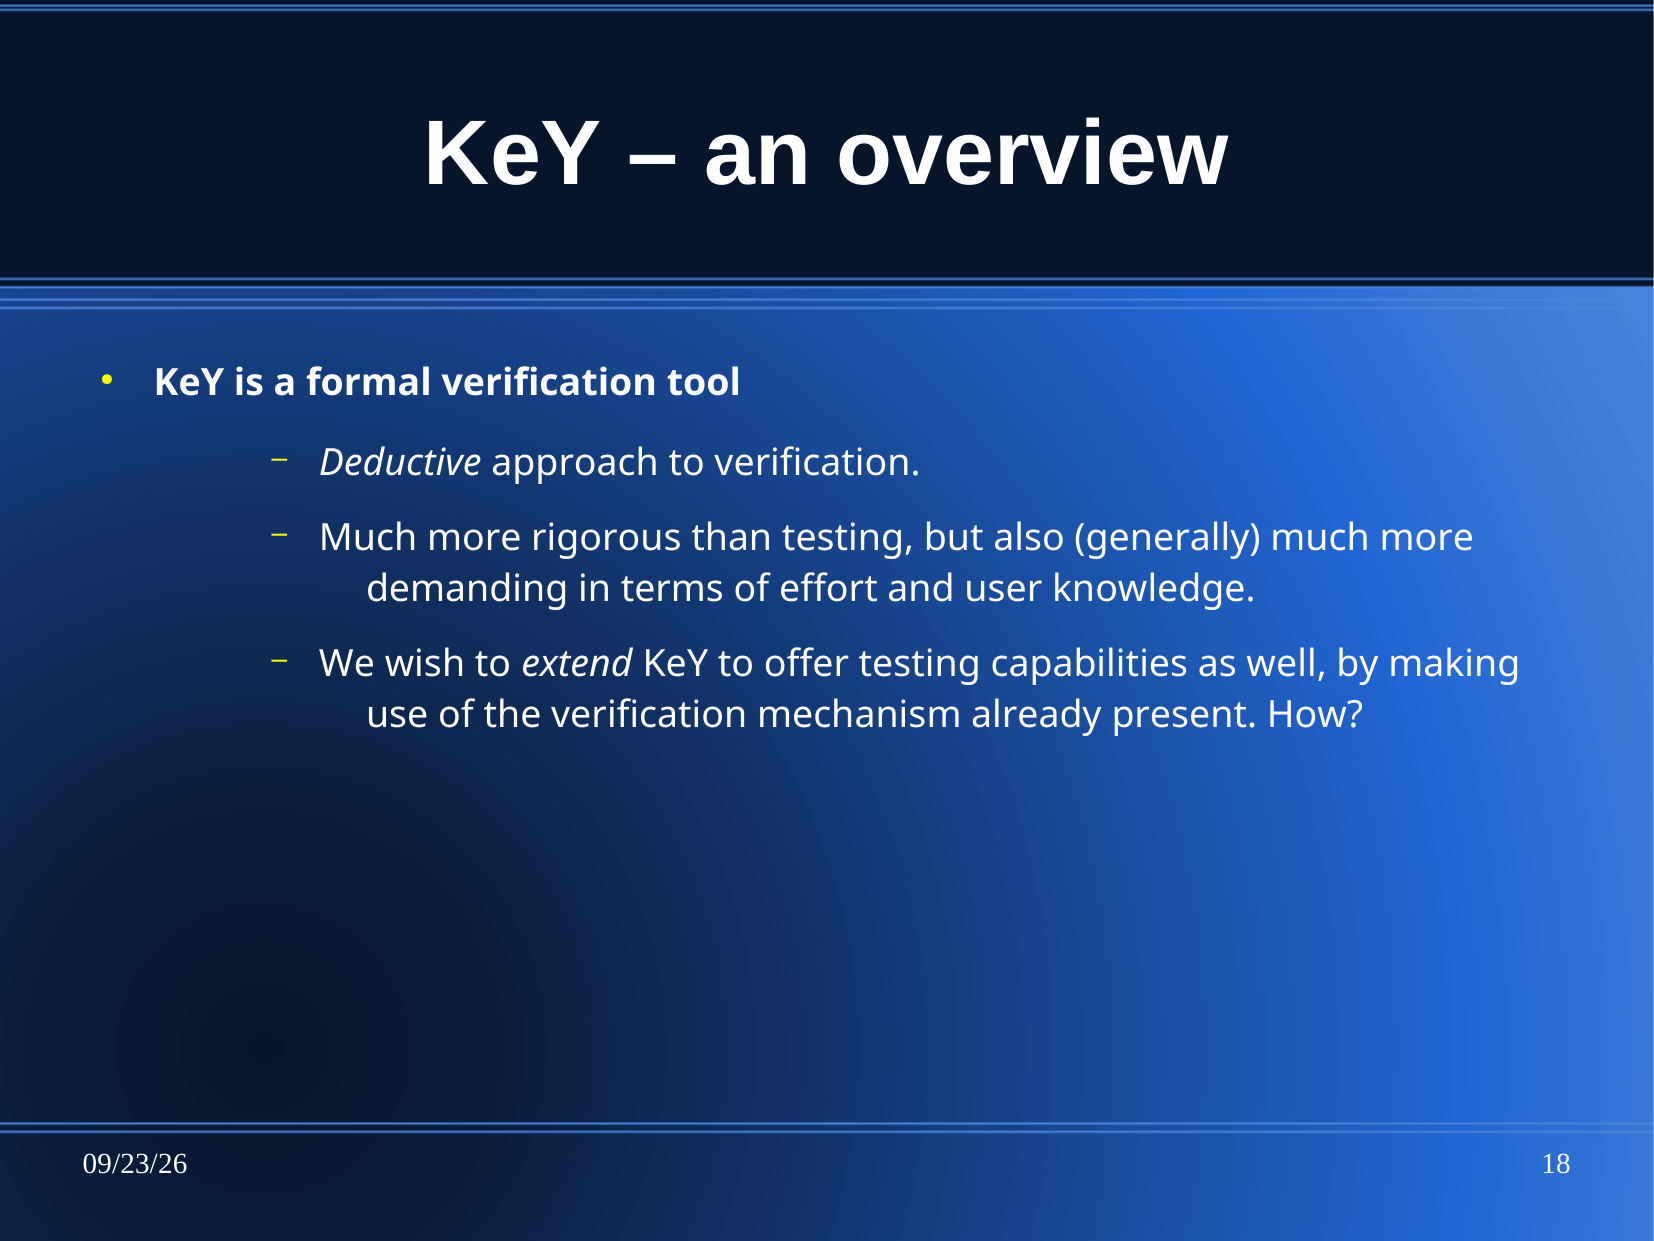

# KeY – an overview
KeY is a formal verification tool
Deductive approach to verification.
Much more rigorous than testing, but also (generally) much more demanding in terms of effort and user knowledge.
We wish to extend KeY to offer testing capabilities as well, by making use of the verification mechanism already present. How?
18